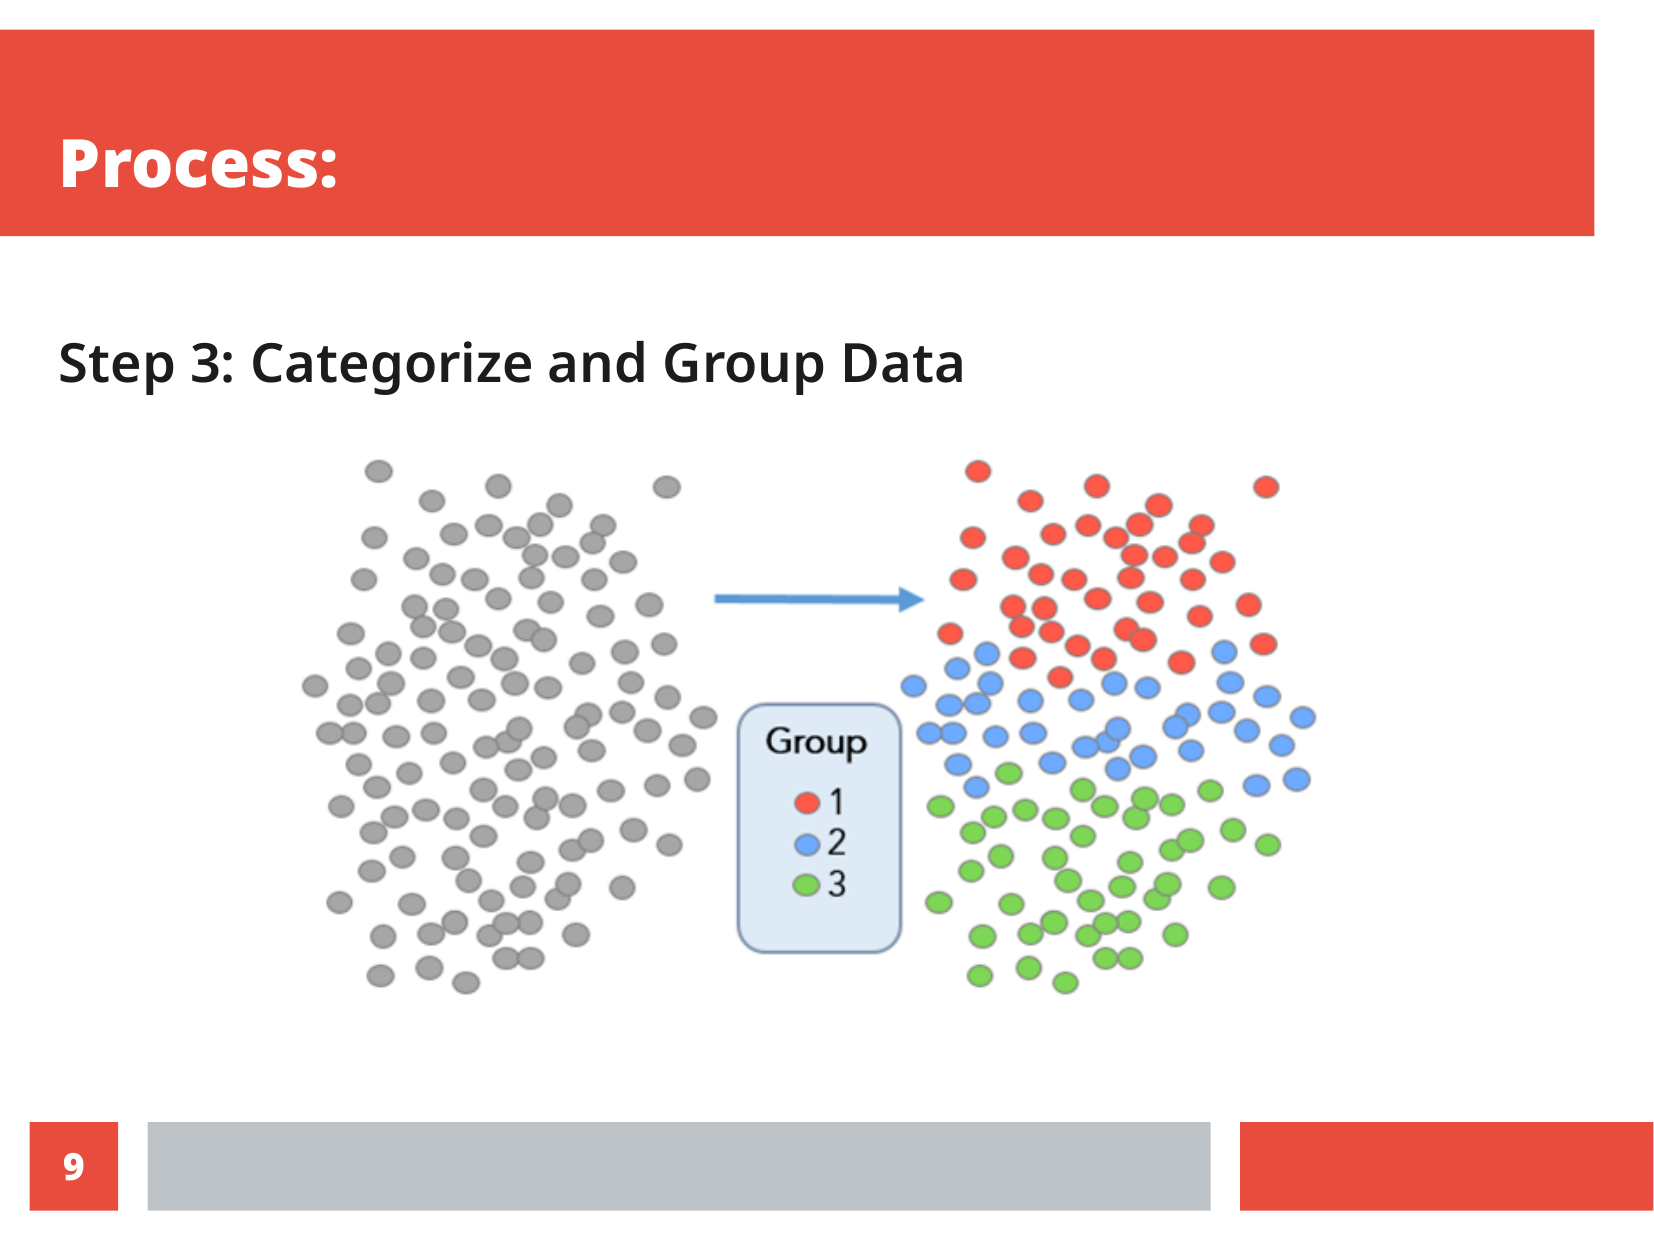

# Process:
Step 3: Categorize and Group Data
9